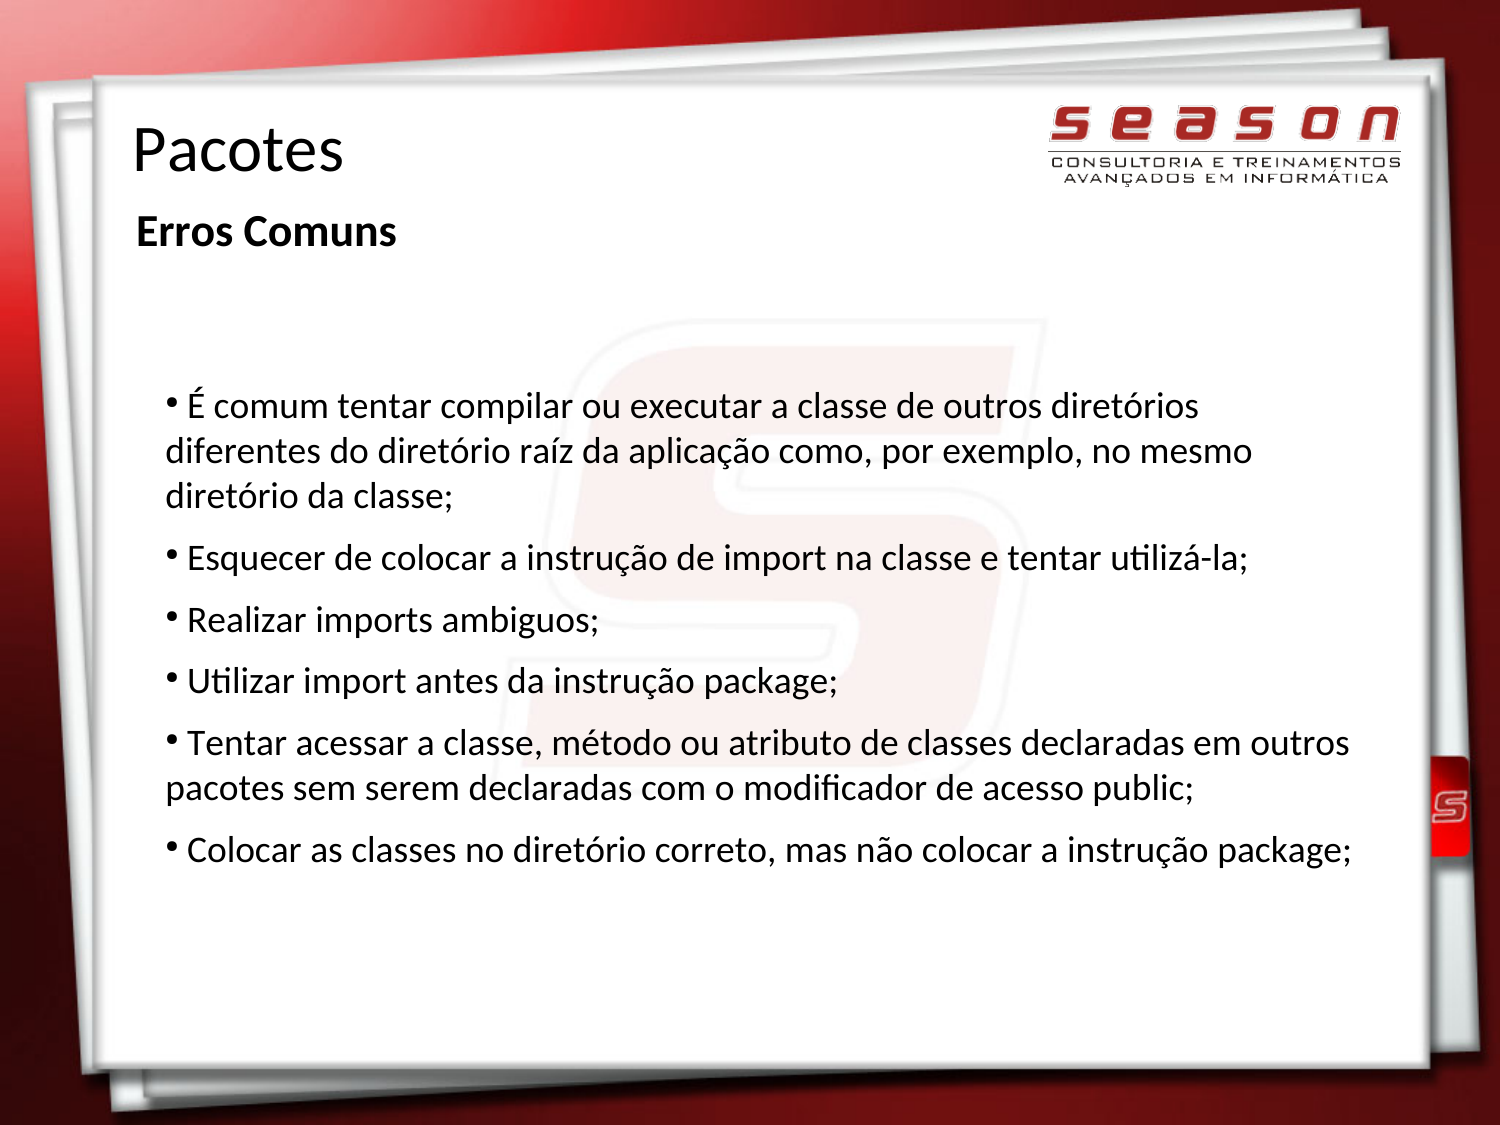

# Pacotes
Erros Comuns
 É comum tentar compilar ou executar a classe de outros diretórios diferentes do diretório raíz da aplicação como, por exemplo, no mesmo diretório da classe;
 Esquecer de colocar a instrução de import na classe e tentar utilizá-la;
 Realizar imports ambiguos;
 Utilizar import antes da instrução package;
 Tentar acessar a classe, método ou atributo de classes declaradas em outros pacotes sem serem declaradas com o modificador de acesso public;
 Colocar as classes no diretório correto, mas não colocar a instrução package;